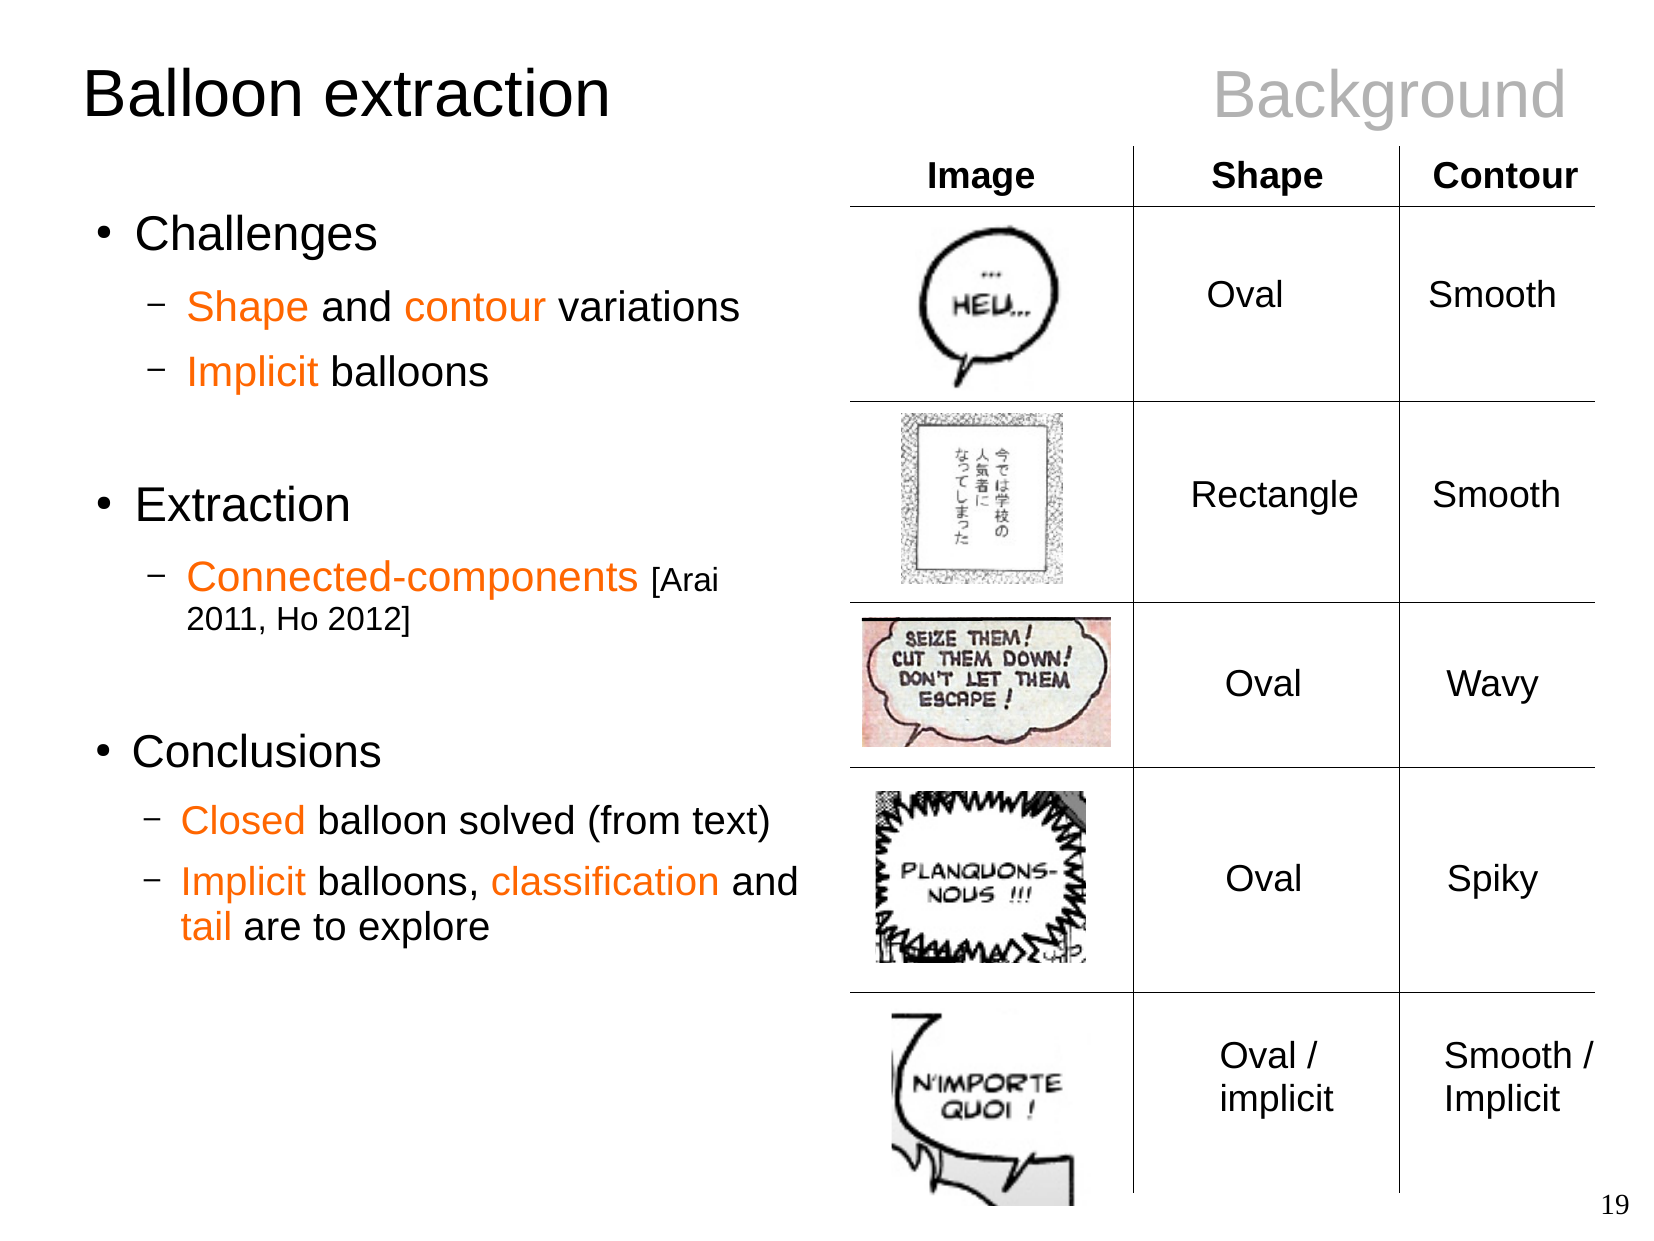

# Balloon extraction
	Image		 Shape	 Contour
Challenges
Shape and contour variations
Implicit balloons
Extraction
Connected-components [Arai 2011, Ho 2012]
Oval		Smooth
Rectangle Smooth
Oval		Wavy
Conclusions
Closed balloon solved (from text)
Implicit balloons, classification and tail are to explore
Oval		Spiky
Oval /
implicit
Smooth / Implicit
19